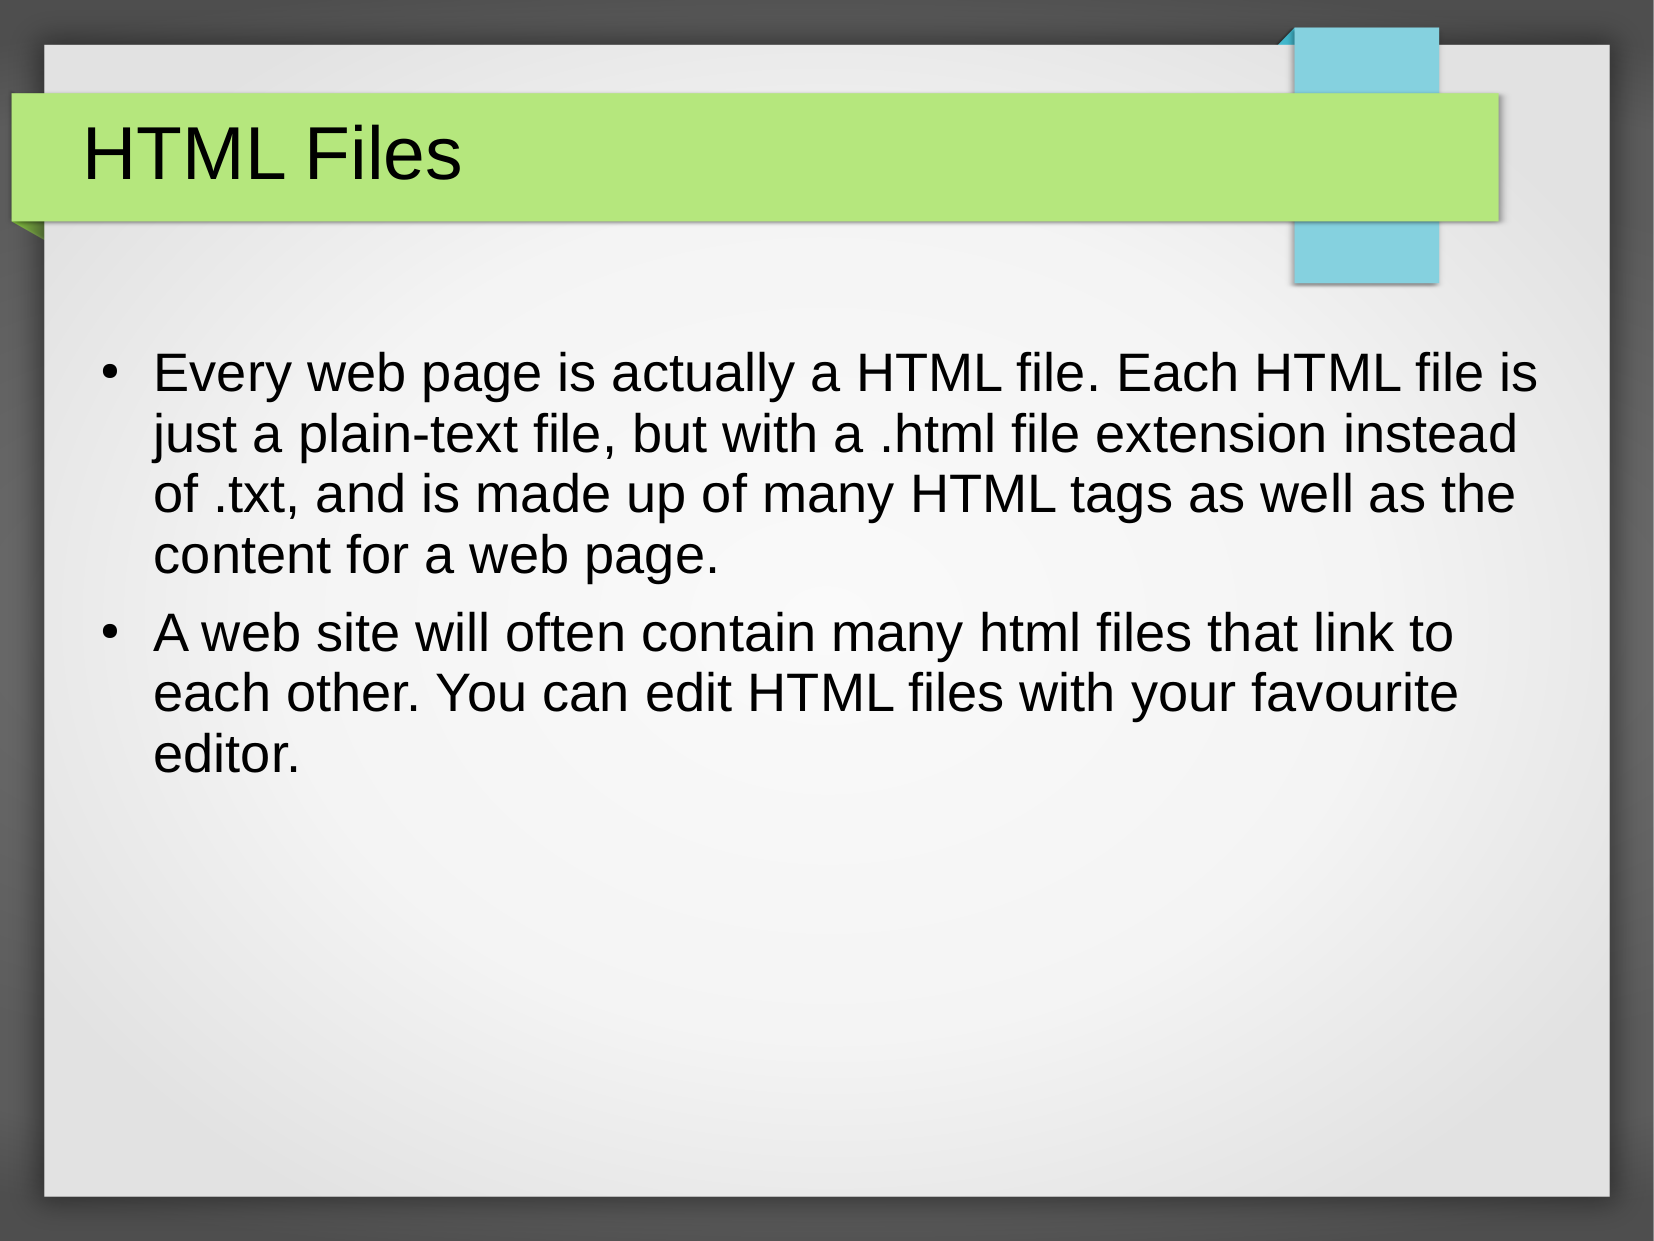

# HTML Files
Every web page is actually a HTML file. Each HTML file is just a plain-text file, but with a .html file extension instead of .txt, and is made up of many HTML tags as well as the content for a web page.
A web site will often contain many html files that link to each other. You can edit HTML files with your favourite editor.